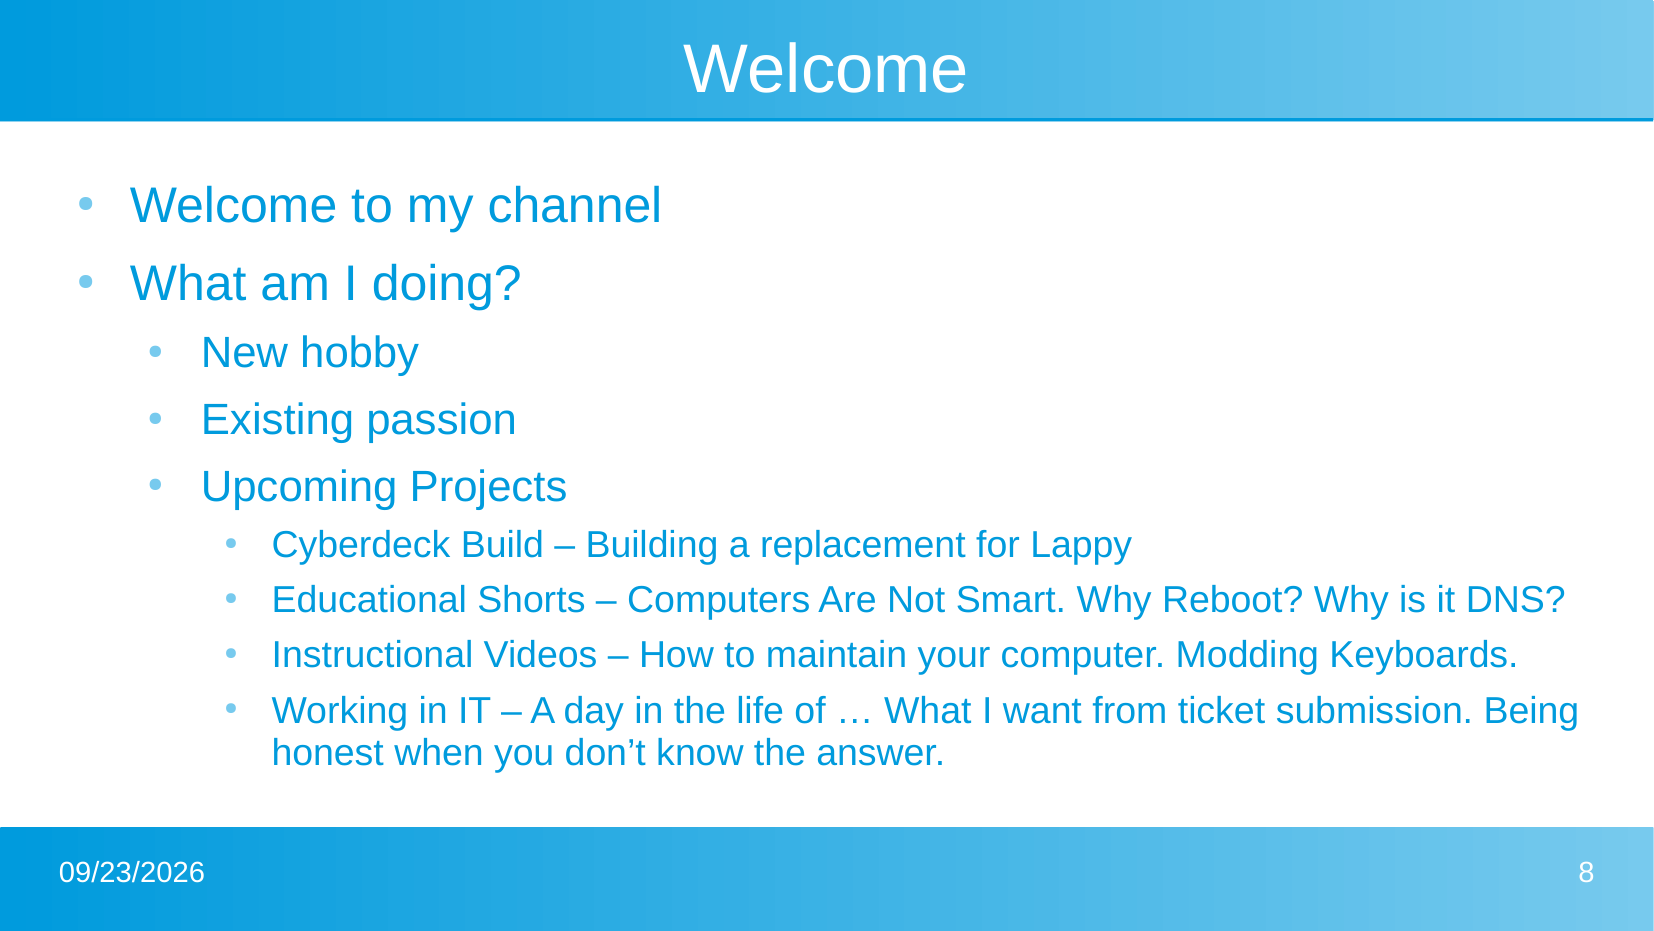

# Welcome
Welcome to my channel
What am I doing?
New hobby
Existing passion
Upcoming Projects
Cyberdeck Build – Building a replacement for Lappy
Educational Shorts – Computers Are Not Smart. Why Reboot? Why is it DNS?
Instructional Videos – How to maintain your computer. Modding Keyboards.
Working in IT – A day in the life of … What I want from ticket submission. Being honest when you don’t know the answer.
8